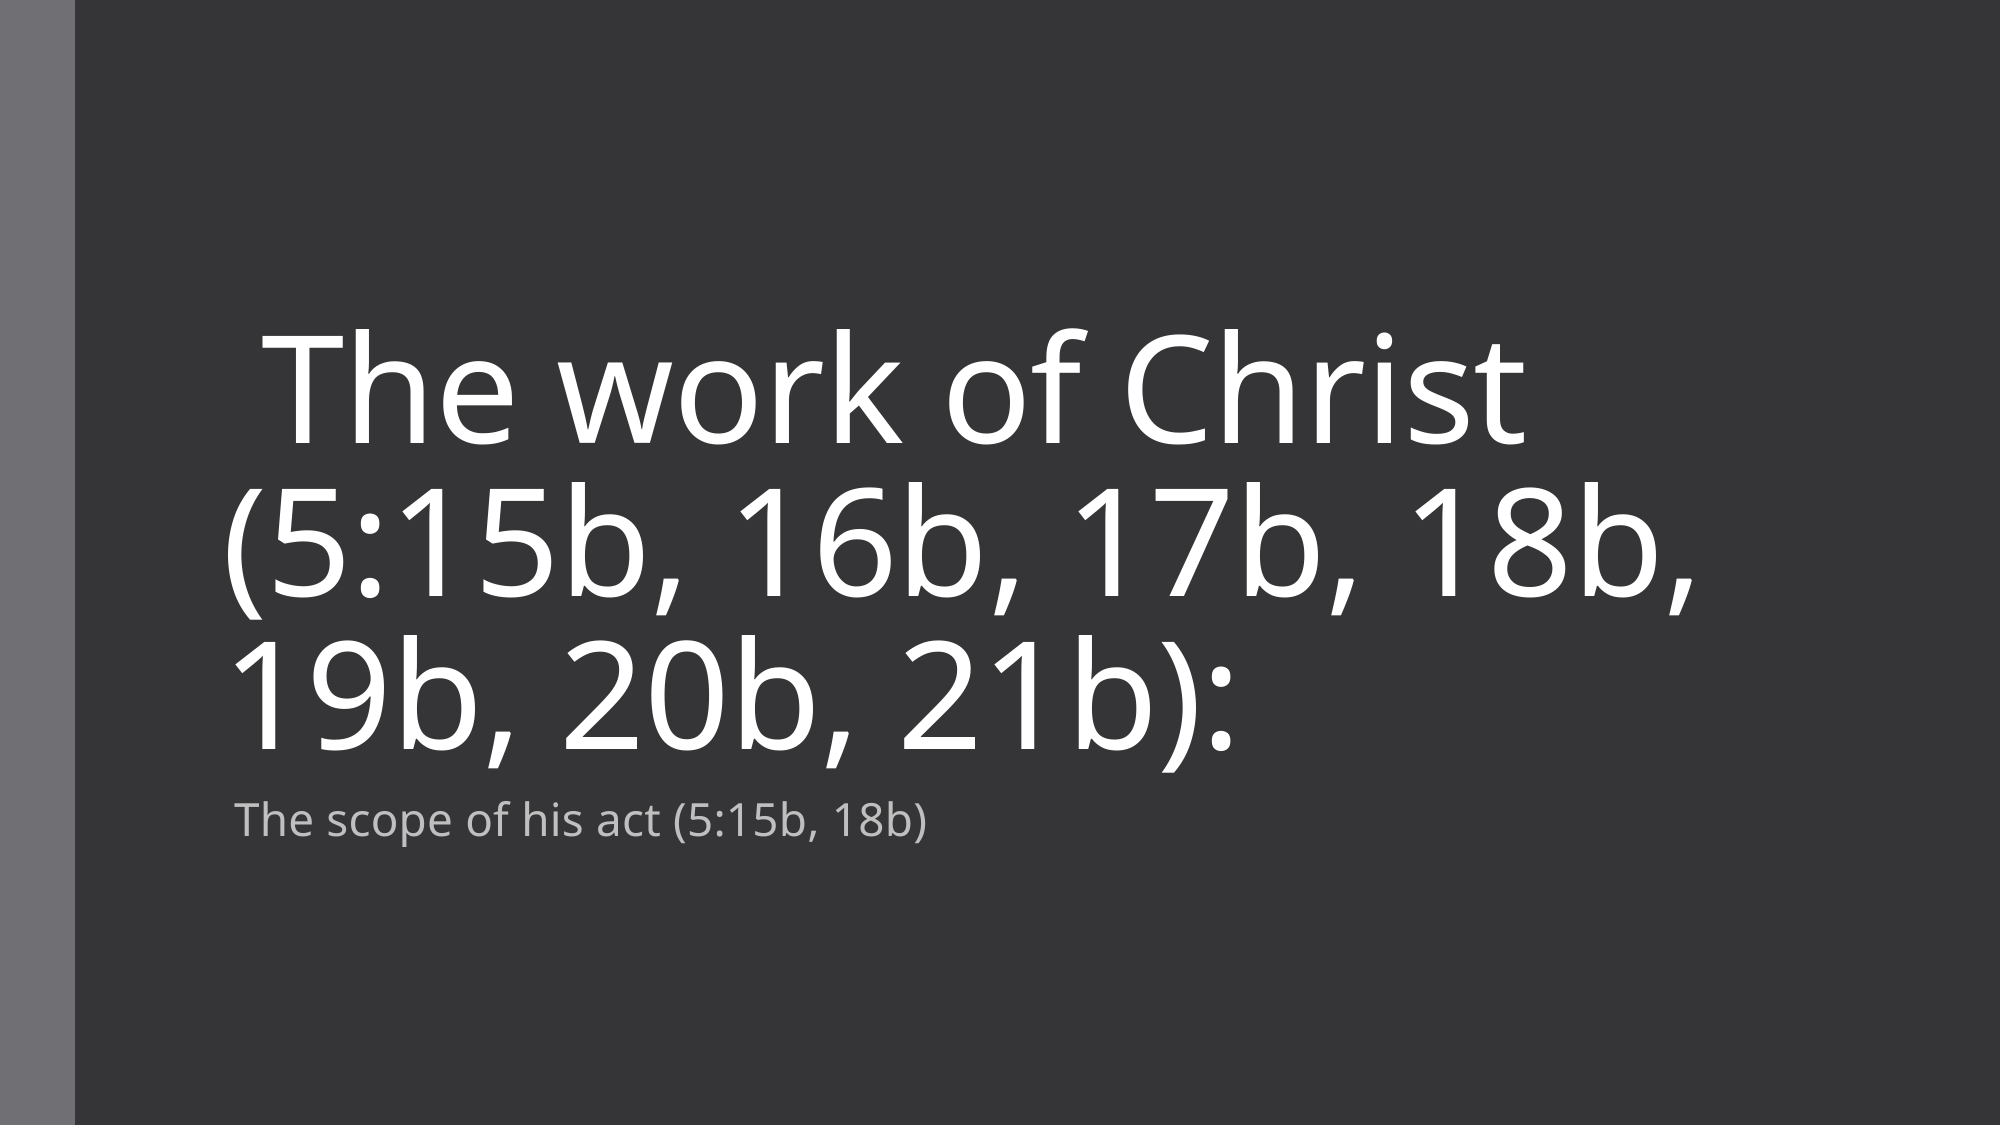

# The work of Christ (5:15b, 16b, 17b, 18b, 19b, 20b, 21b):
 The scope of his act (5:15b, 18b)